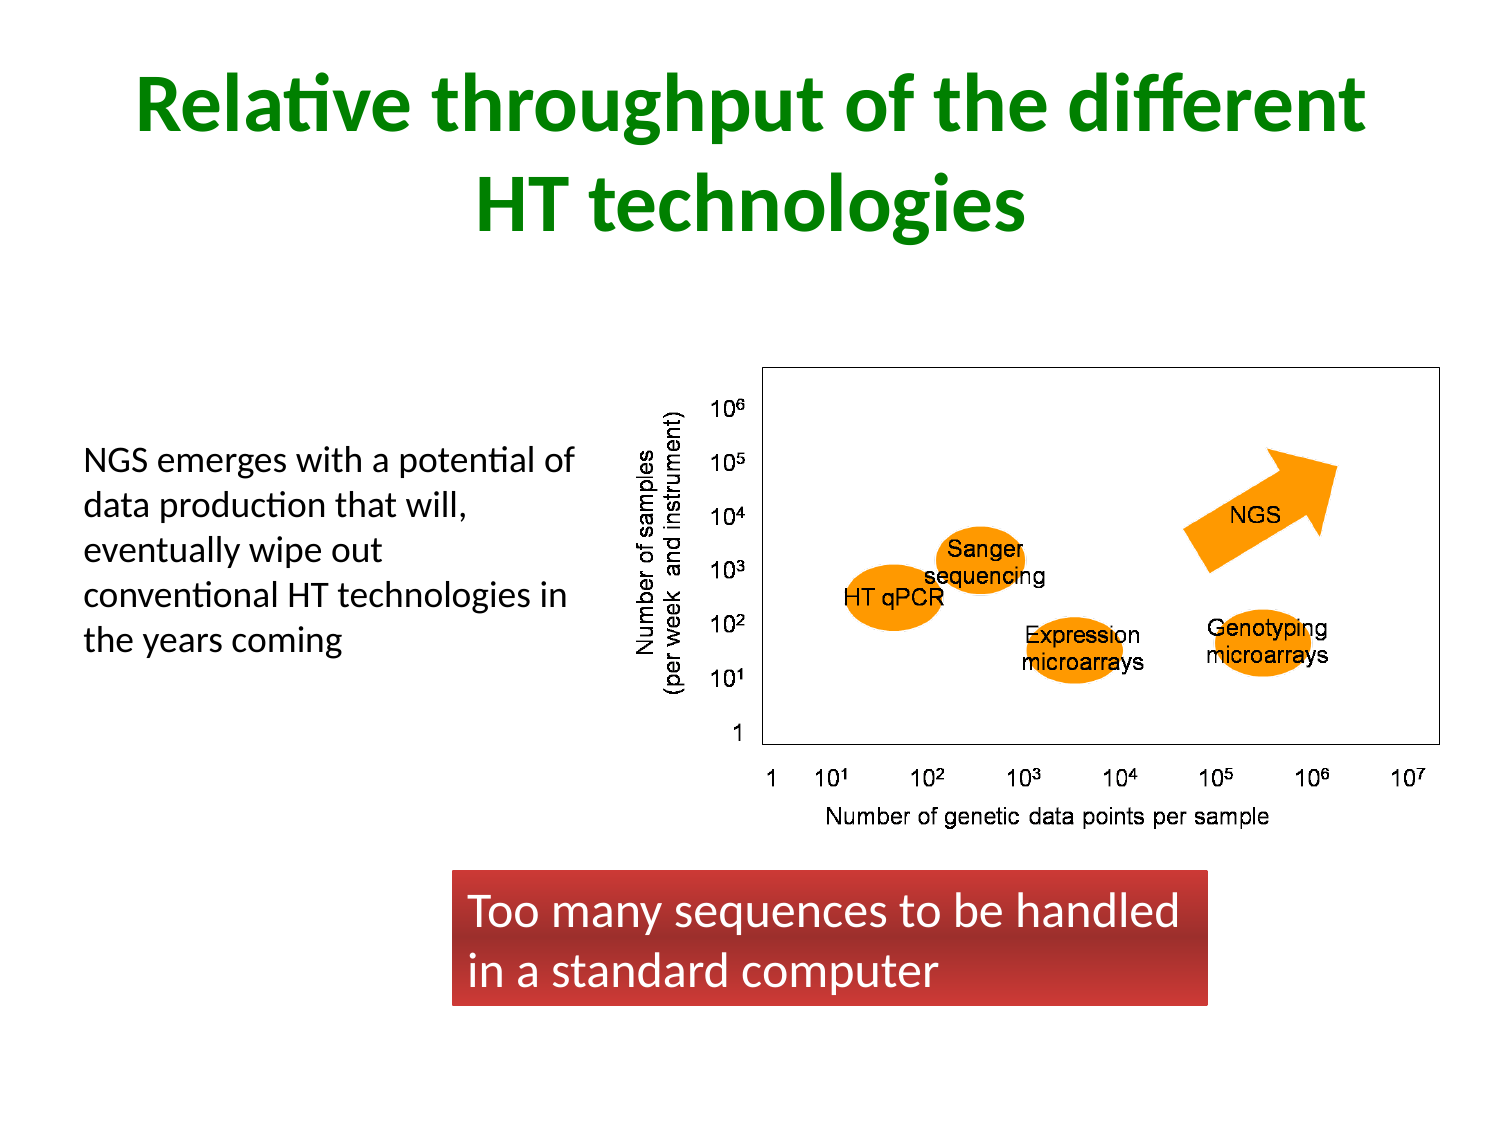

Relative throughput of the different HT technologies
NGS emerges with a potential of data production that will, eventually wipe out conventional HT technologies in the years coming
Too many sequences to be handled
in a standard computer